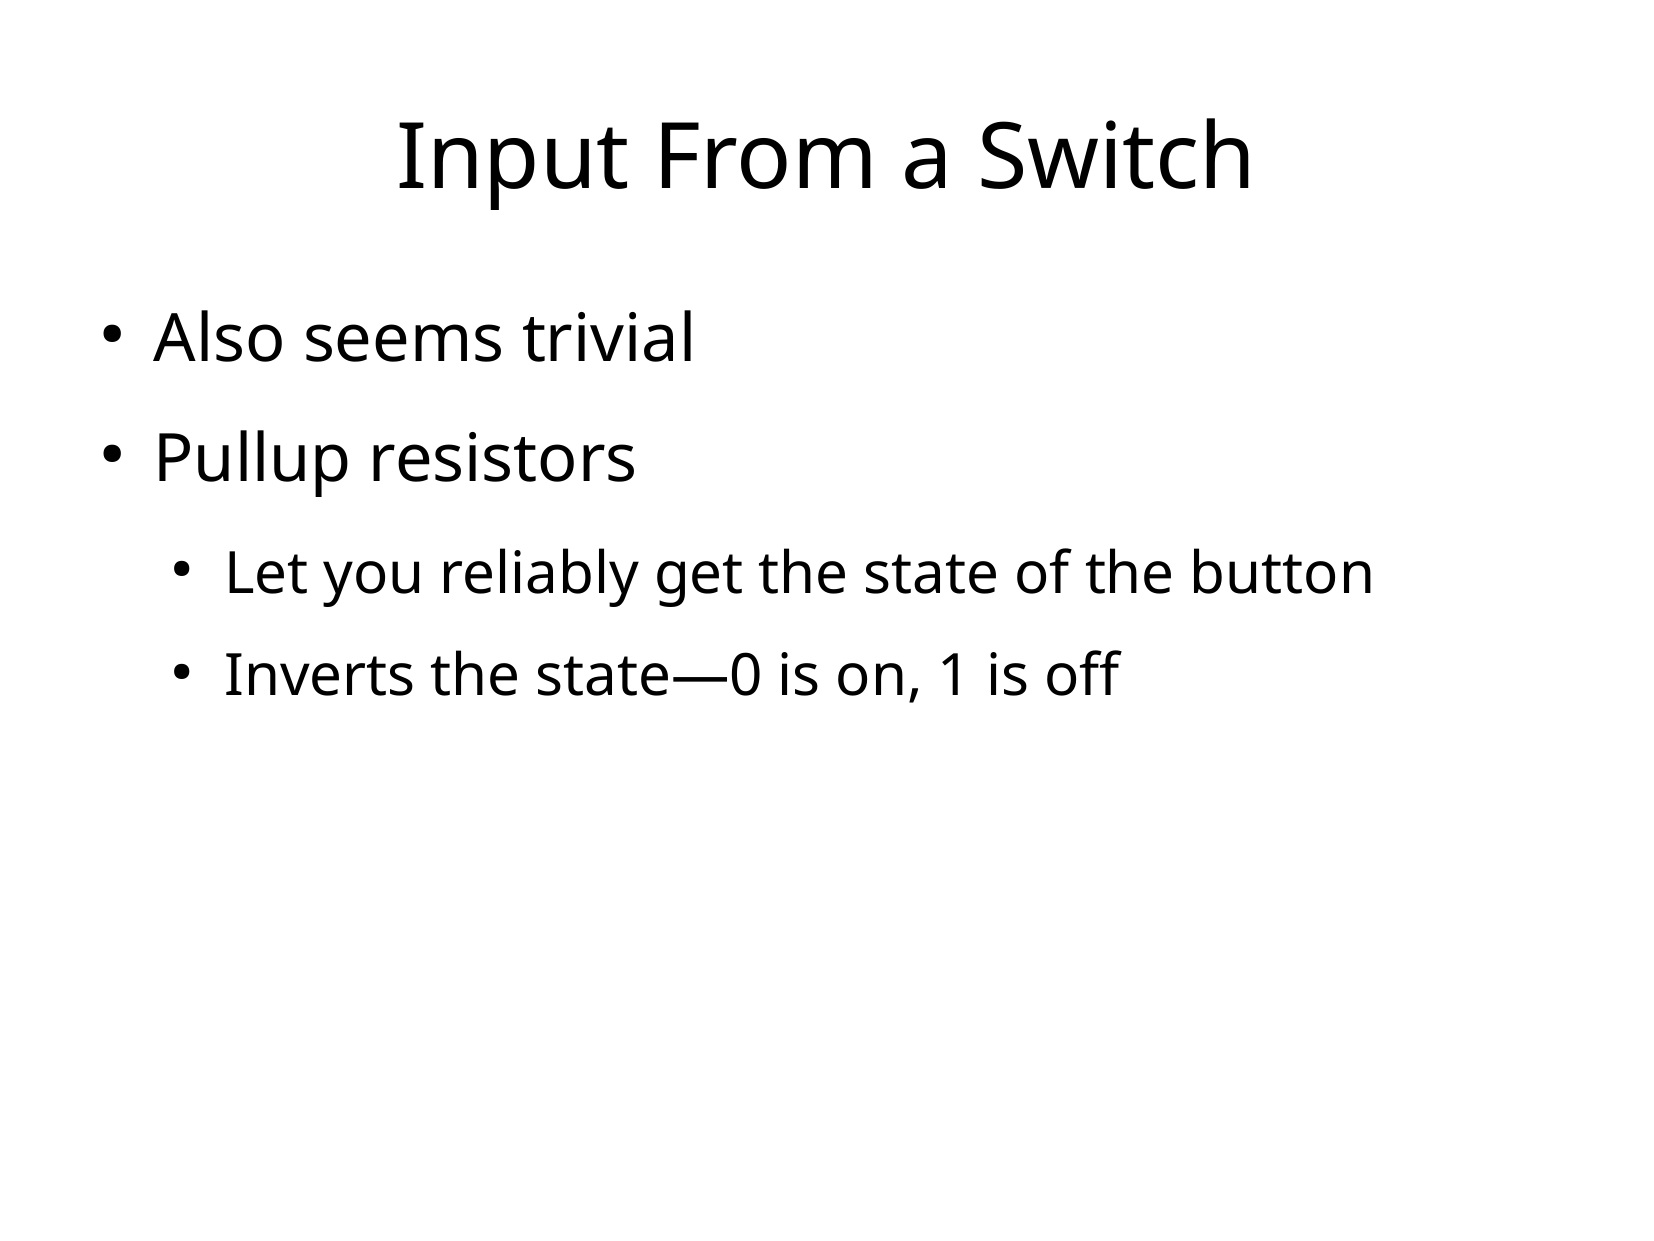

# Input From a Switch
Also seems trivial
Pullup resistors
Let you reliably get the state of the button
Inverts the state—0 is on, 1 is off